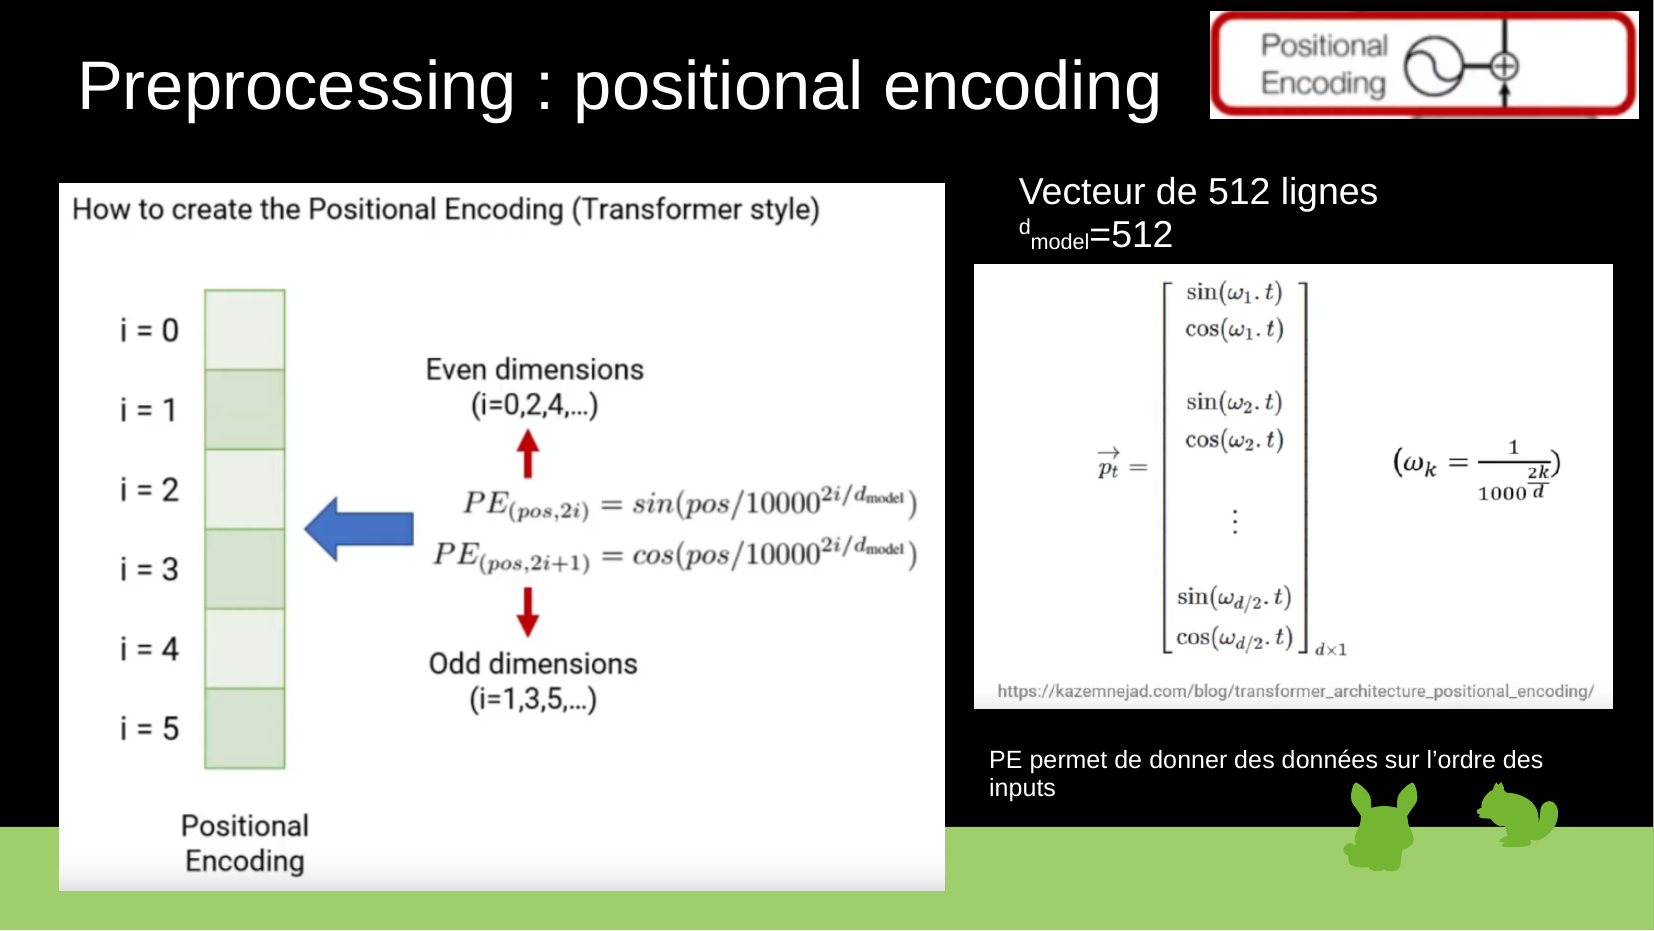

# Preprocessing : positional encoding
Vecteur de 512 lignes
dmodel=512
PE permet de donner des données sur l’ordre des inputs